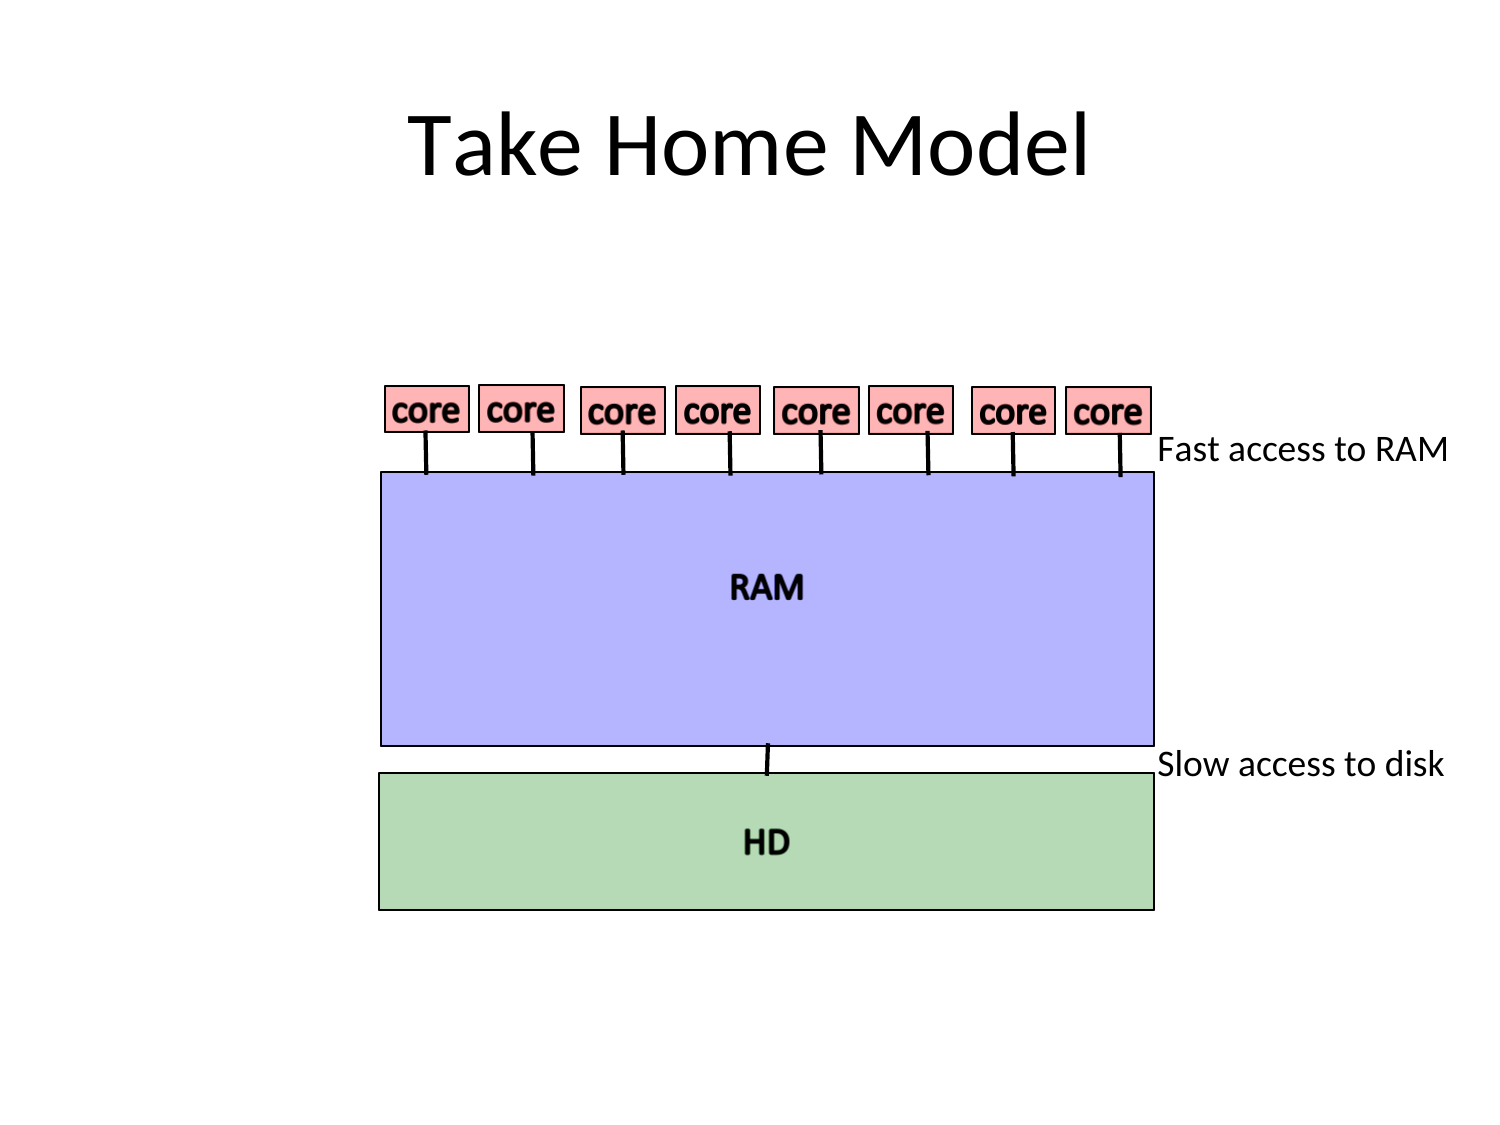

# Take Home Model
Fast access to RAM
Slow access to disk